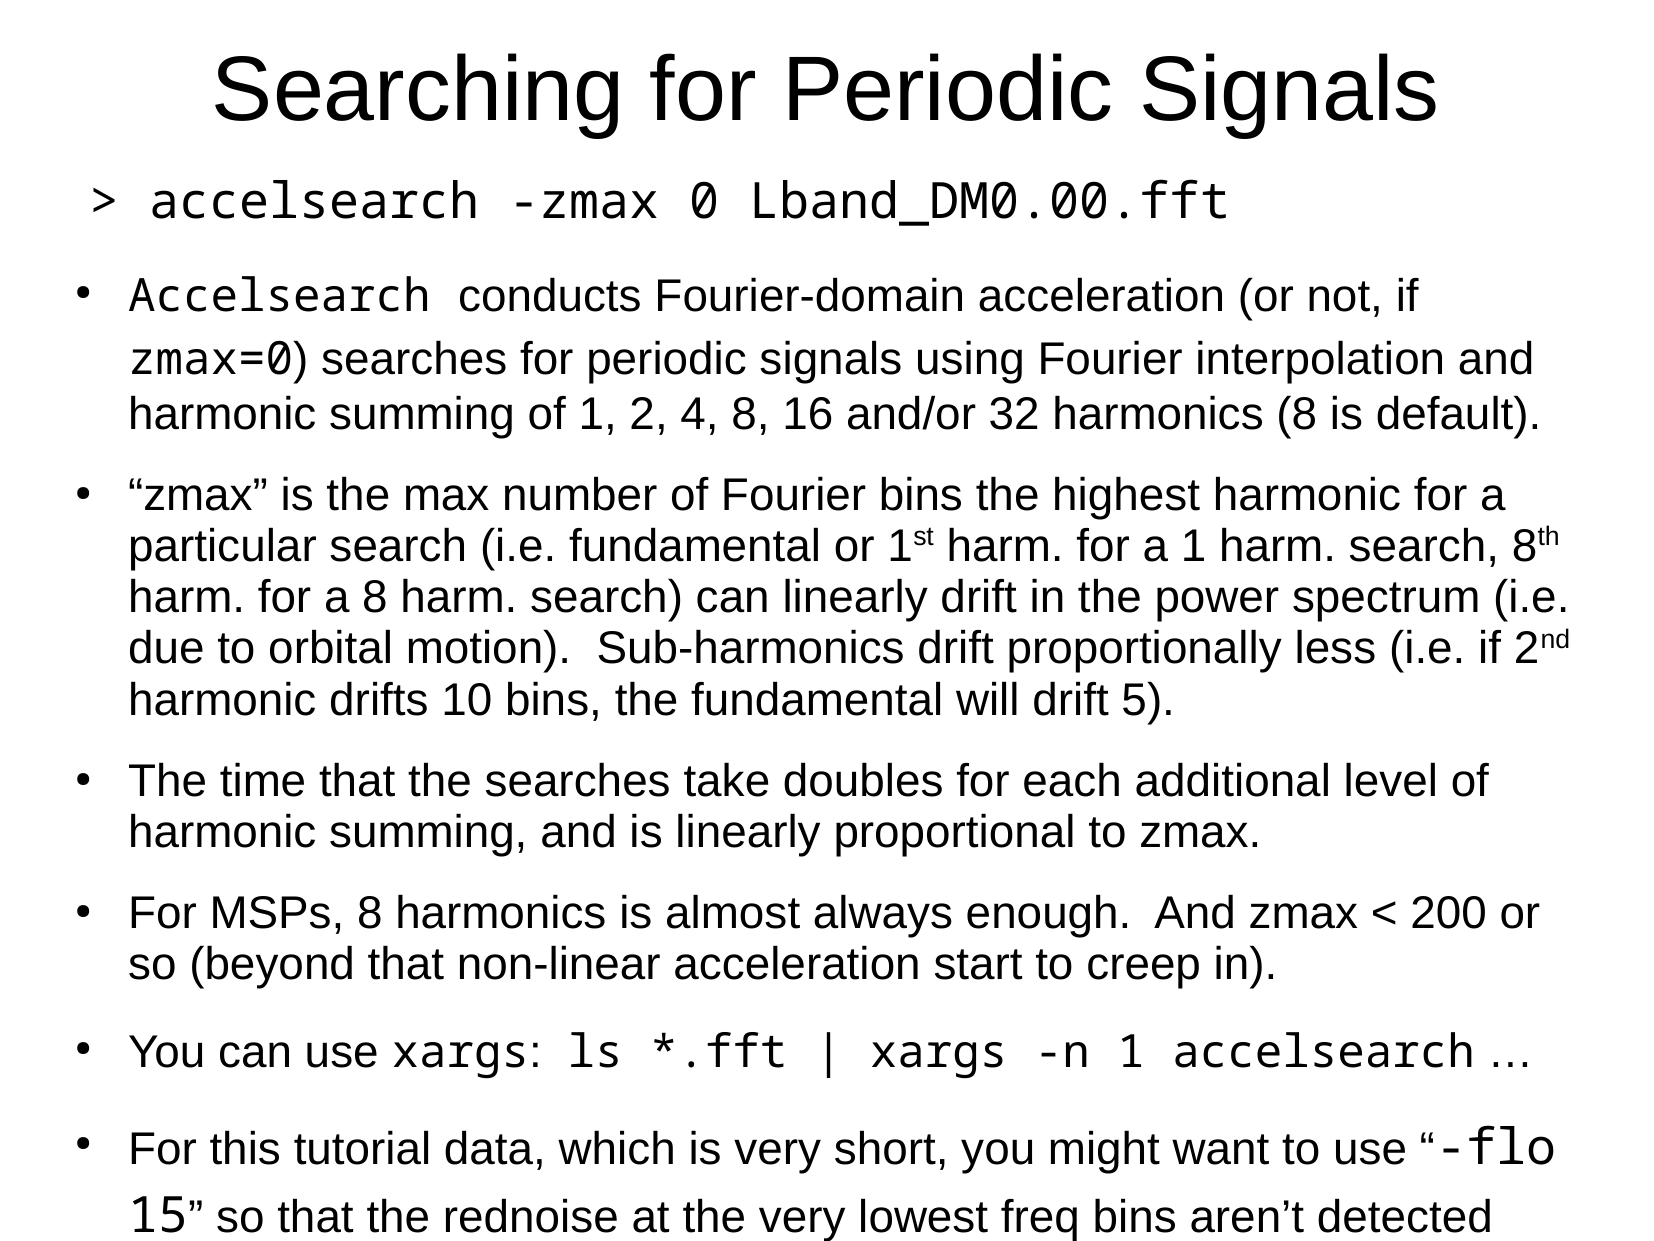

# Searching for Periodic Signals
> accelsearch -zmax 0 Lband_DM0.00.fft
Accelsearch conducts Fourier-domain acceleration (or not, if zmax=0) searches for periodic signals using Fourier interpolation and harmonic summing of 1, 2, 4, 8, 16 and/or 32 harmonics (8 is default).
“zmax” is the max number of Fourier bins the highest harmonic for a particular search (i.e. fundamental or 1st harm. for a 1 harm. search, 8th harm. for a 8 harm. search) can linearly drift in the power spectrum (i.e. due to orbital motion). Sub-harmonics drift proportionally less (i.e. if 2nd harmonic drifts 10 bins, the fundamental will drift 5).
The time that the searches take doubles for each additional level of harmonic summing, and is linearly proportional to zmax.
For MSPs, 8 harmonics is almost always enough. And zmax < 200 or so (beyond that non-linear acceleration start to creep in).
You can use xargs: ls *.fft | xargs -n 1 accelsearch …
For this tutorial data, which is very short, you might want to use “-flo 15” so that the rednoise at the very lowest freq bins aren’t detected